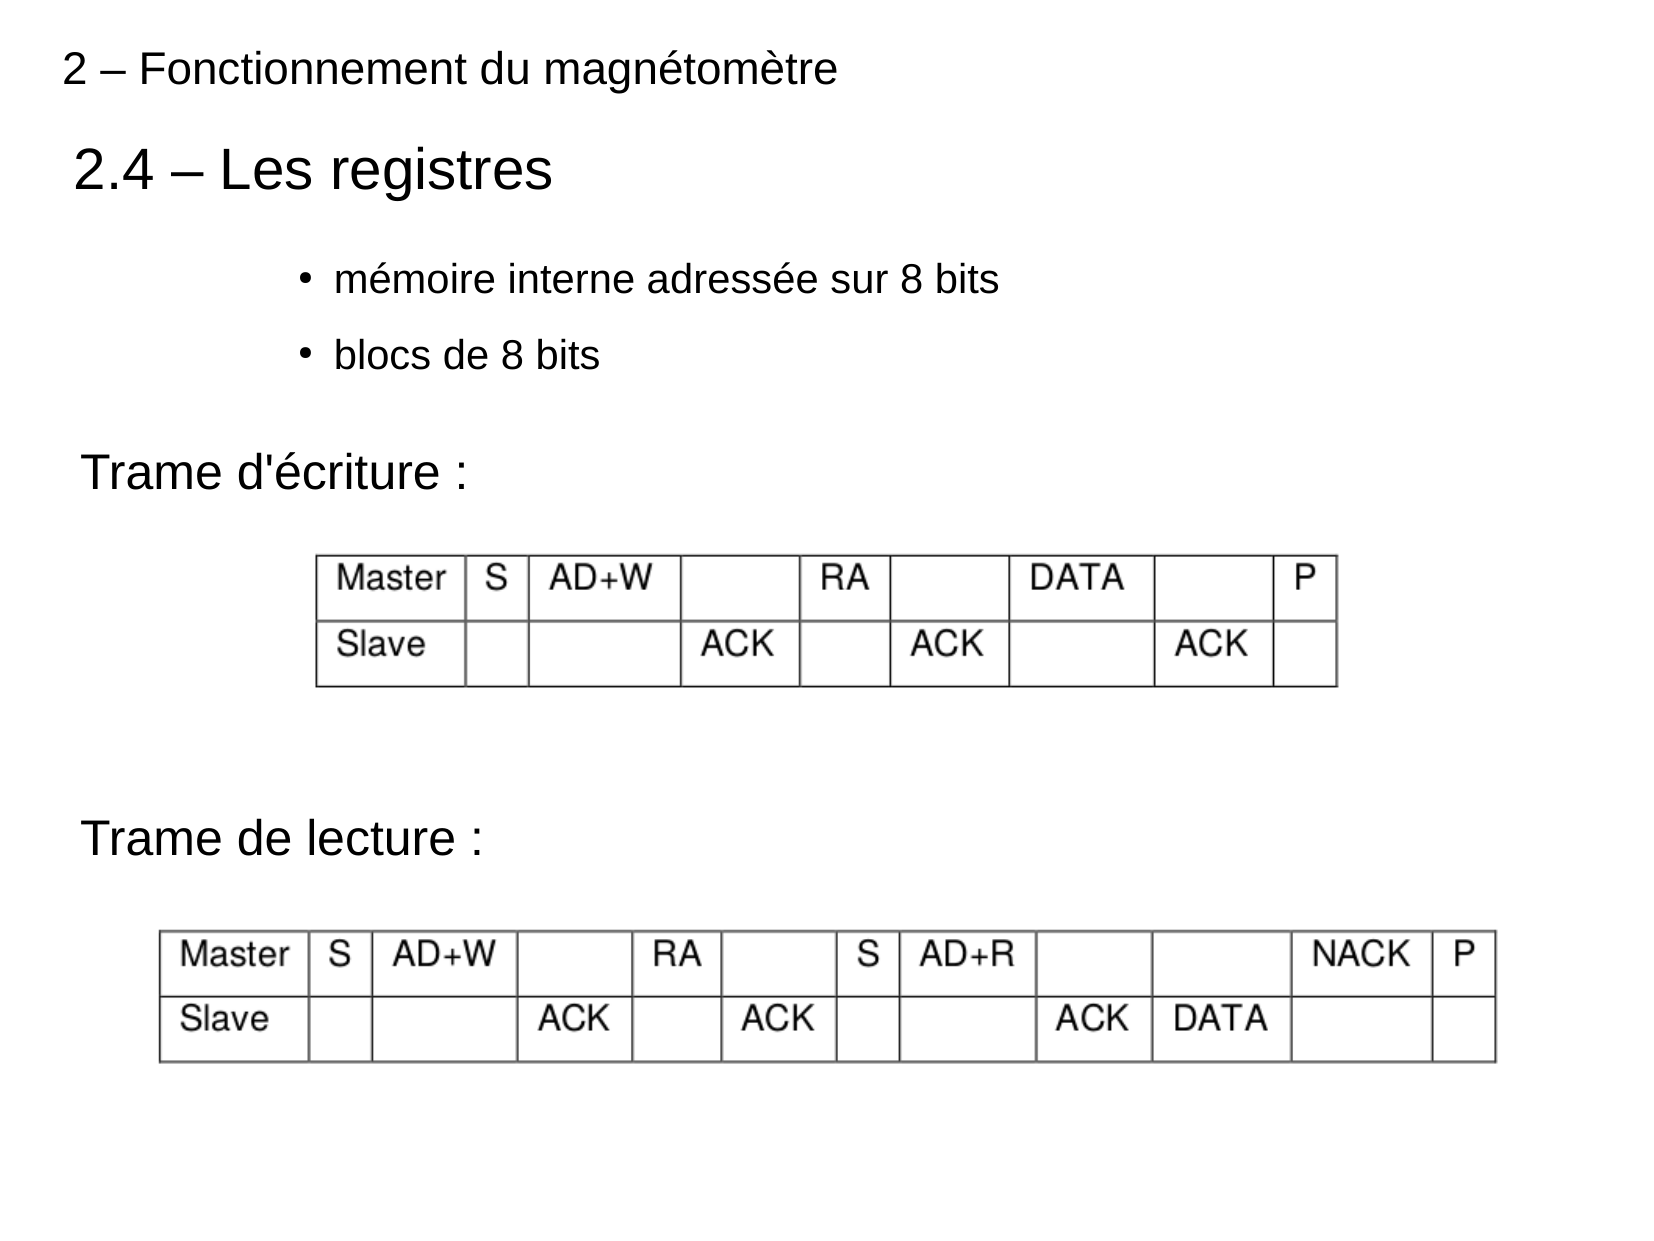

2 – Fonctionnement du magnétomètre
2.4 – Les registres
mémoire interne adressée sur 8 bits
blocs de 8 bits
Trame d'écriture :
Trame de lecture :